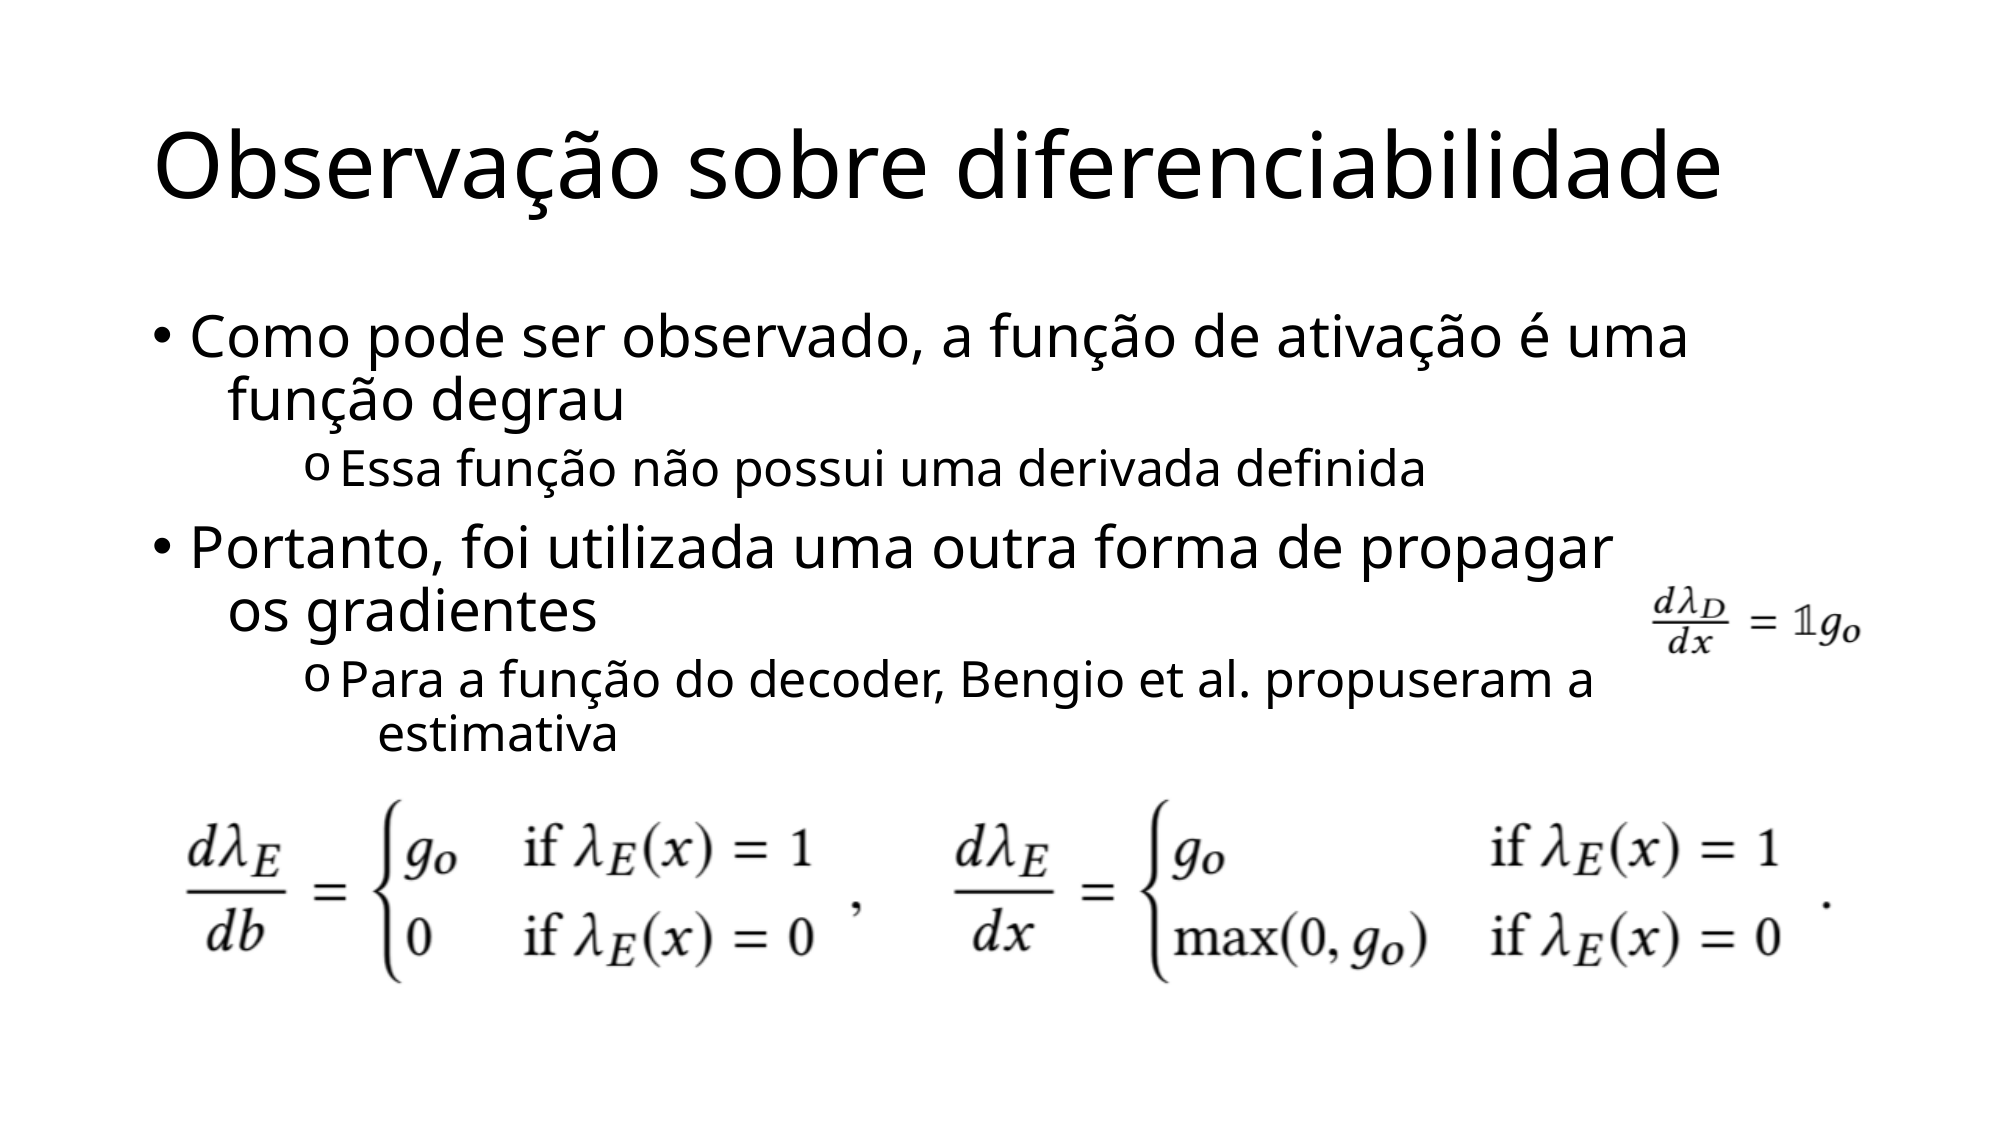

# Observação sobre diferenciabilidade
Como pode ser observado, a função de ativação é uma função degrau
Essa função não possui uma derivada definida
Portanto, foi utilizada uma outra forma de propagar os gradientes
Para a função do decoder, Bengio et al. propuseram a estimativa
Para o encoder, uma variação da estimativa acima, para evitar que padrões que não foram utilizados sejam penalizados